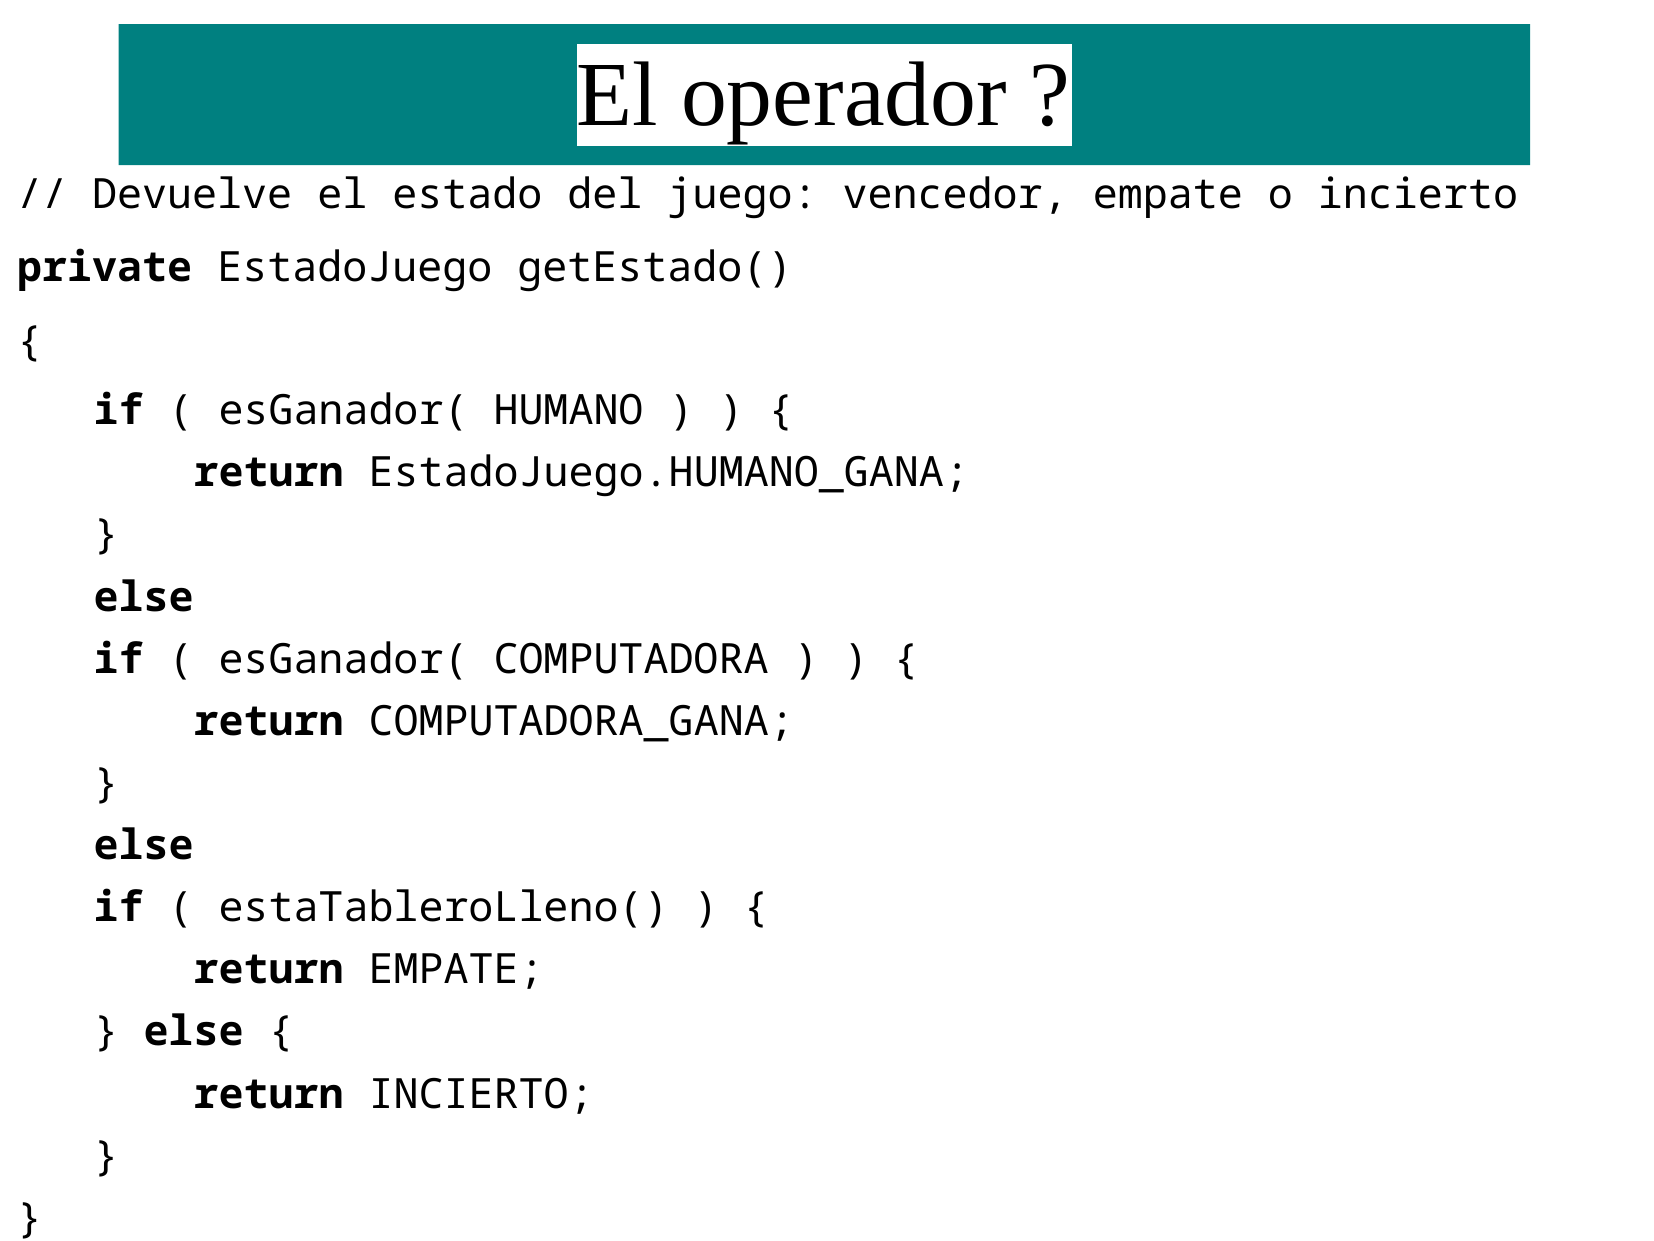

# El operador ?
// Devuelve el estado del juego: vencedor, empate o incierto
private EstadoJuego getEstado()
{
if ( esGanador( HUMANO ) ) {
 return EstadoJuego.HUMANO_GANA;
}
else
if ( esGanador( COMPUTADORA ) ) {
 return COMPUTADORA_GANA;
}
else
if ( estaTableroLleno() ) {
 return EMPATE;
} else {
 return INCIERTO;
}
}